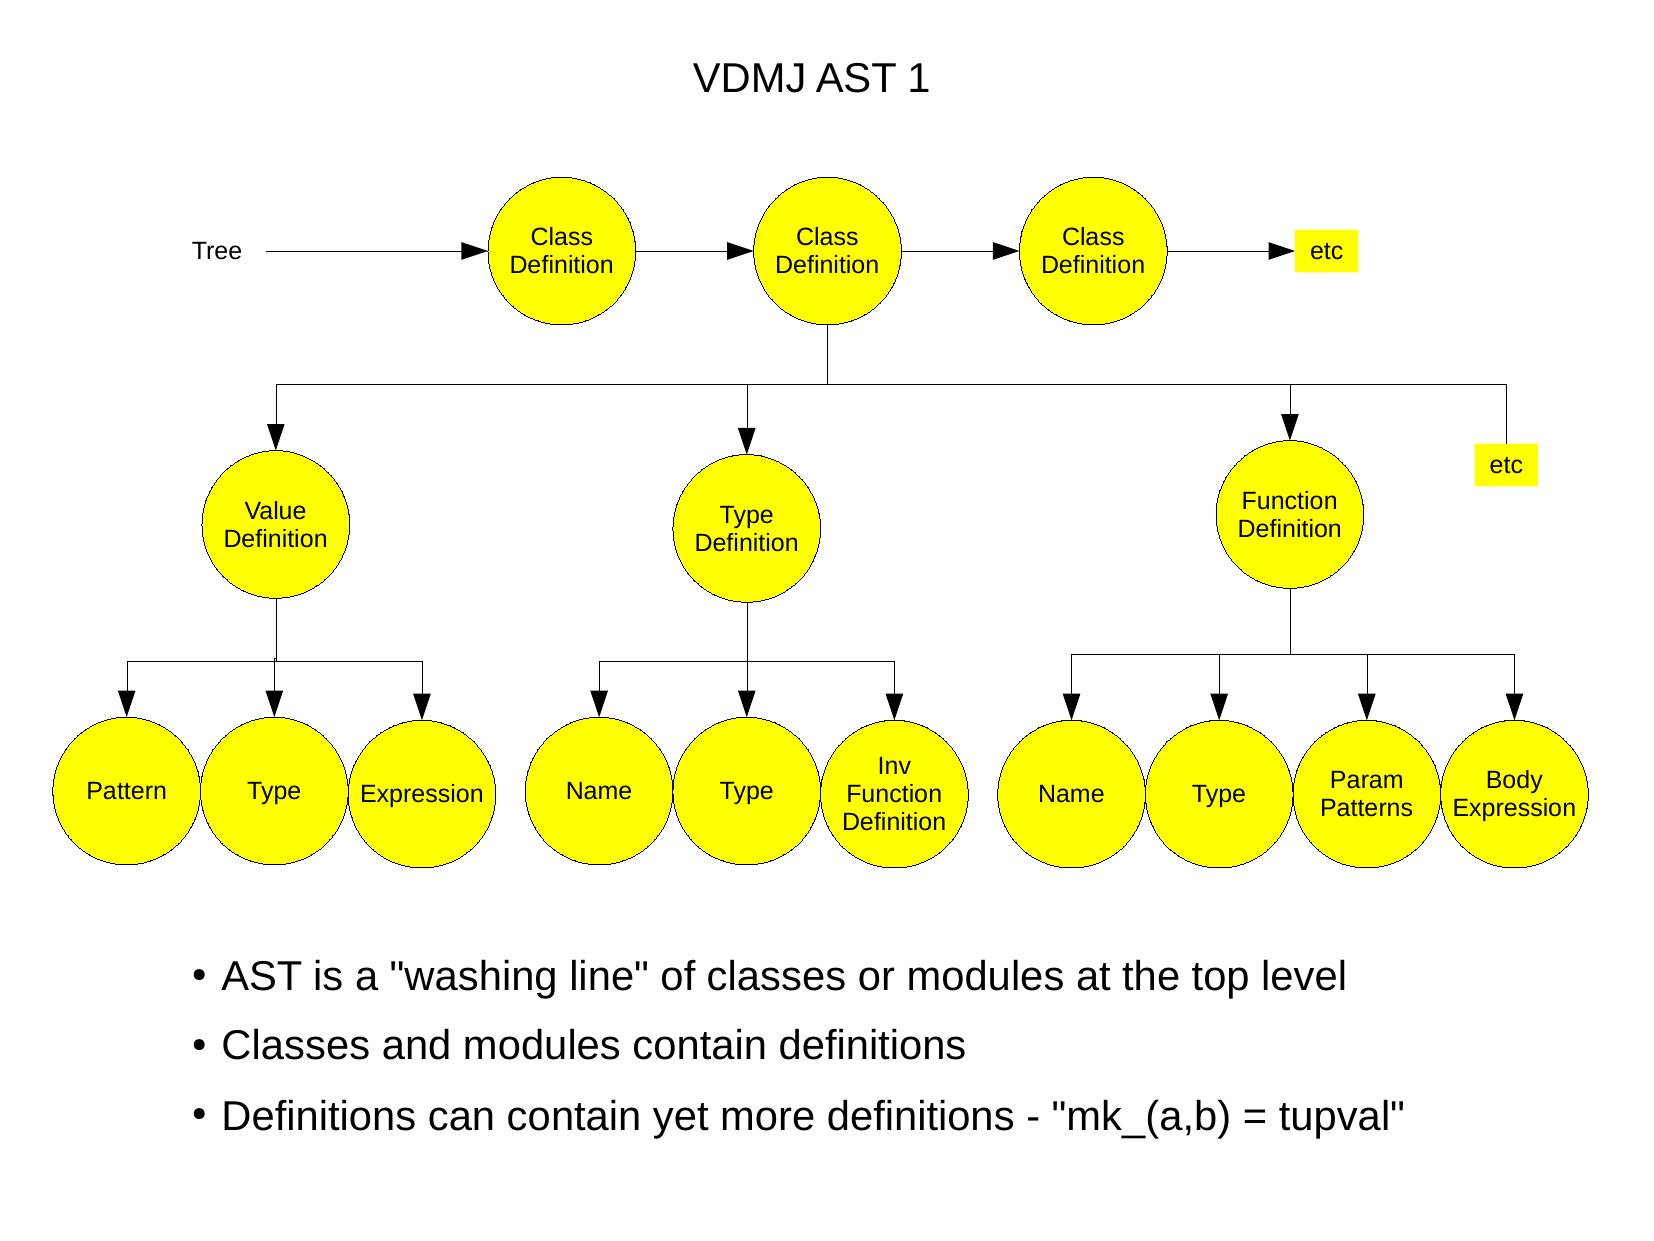

VDMJ AST 1
Class
Definition
Class
Definition
Class
Definition
Tree
etc
Function
Definition
etc
Value
Definition
Type
Definition
Pattern
Type
Name
Type
Expression
Inv
Function
Definition
Name
Type
Param
Patterns
Body
Expression
AST is a "washing line" of classes or modules at the top level
Classes and modules contain definitions
Definitions can contain yet more definitions - "mk_(a,b) = tupval"